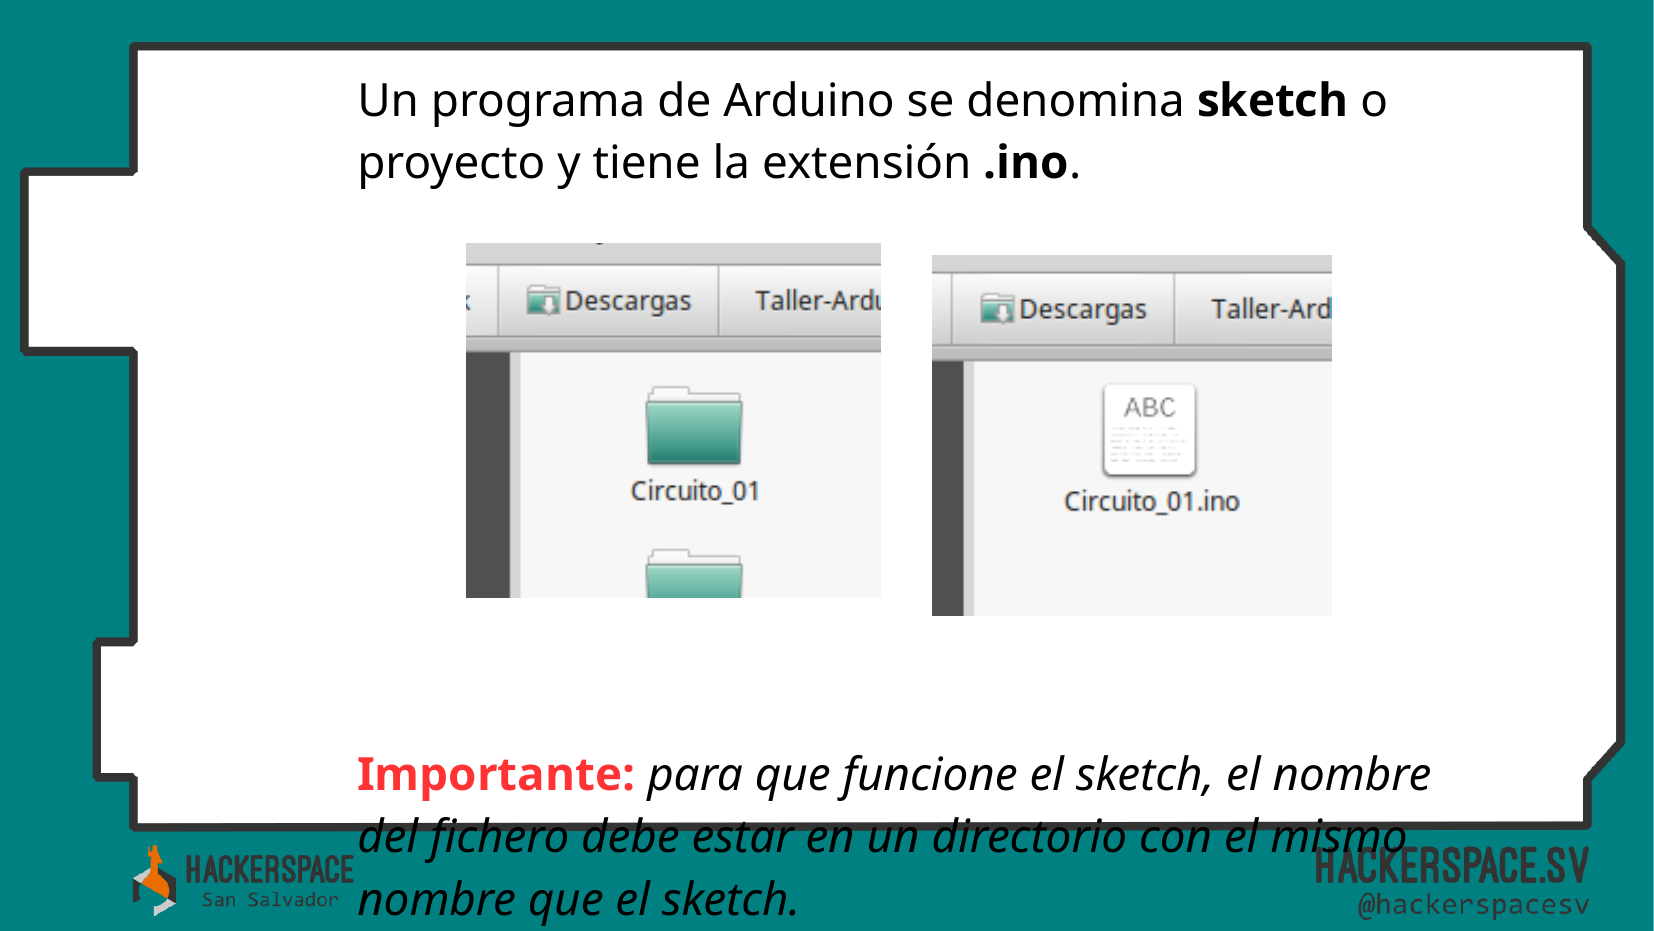

Un programa de Arduino se denomina sketch o proyecto y tiene la extensión .ino.
Importante: para que funcione el sketch, el nombre del fichero debe estar en un directorio con el mismo nombre que el sketch.